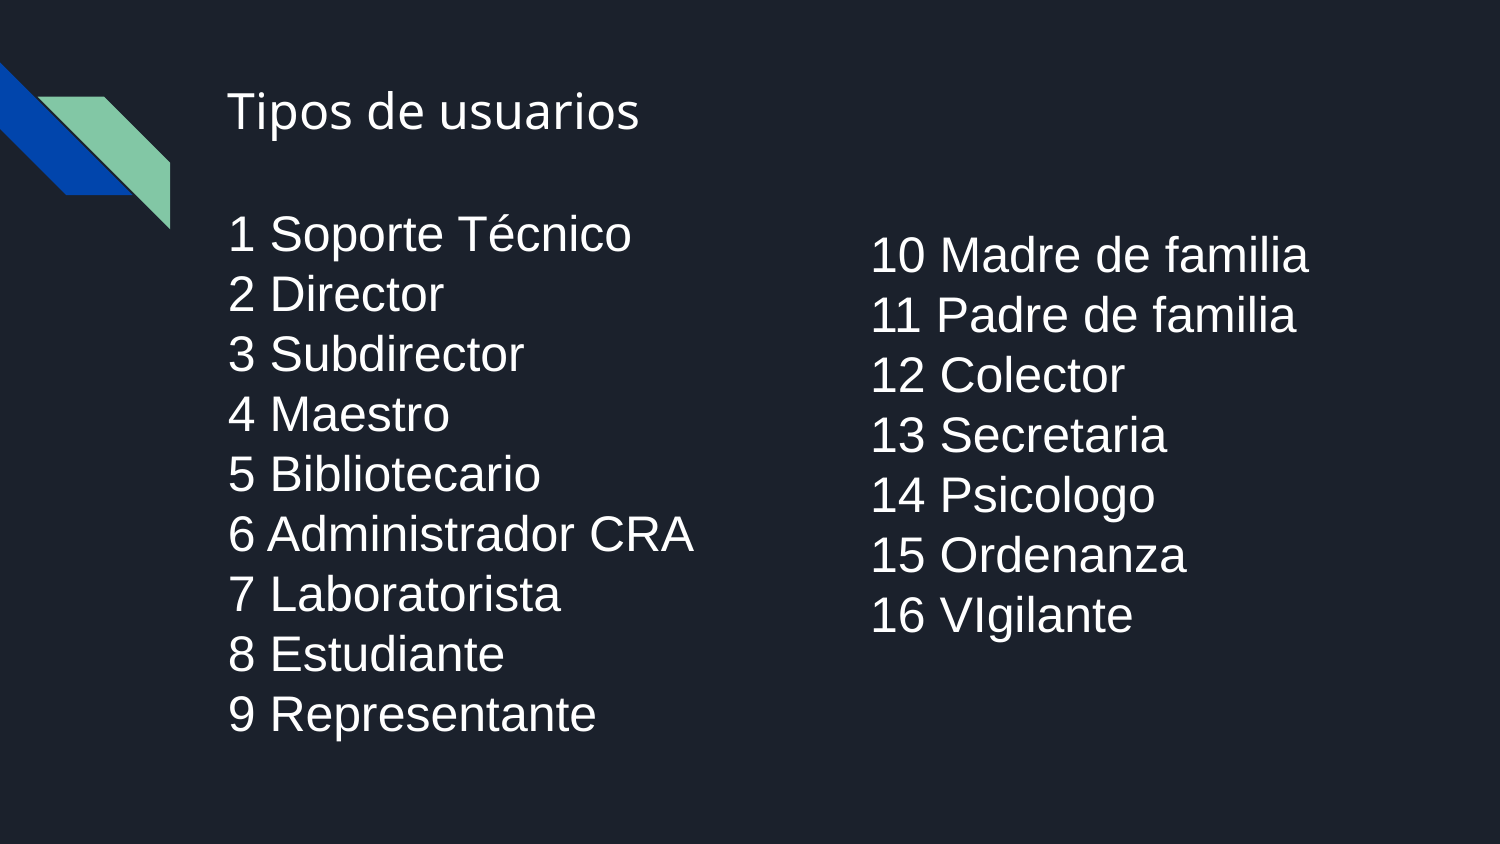

# Tipos de usuarios
1 Soporte Técnico
2 Director
3 Subdirector
4 Maestro
5 Bibliotecario
6 Administrador CRA
7 Laboratorista
8 Estudiante
9 Representante
10 Madre de familia
11 Padre de familia
12 Colector
13 Secretaria
14 Psicologo
15 Ordenanza
16 VIgilante